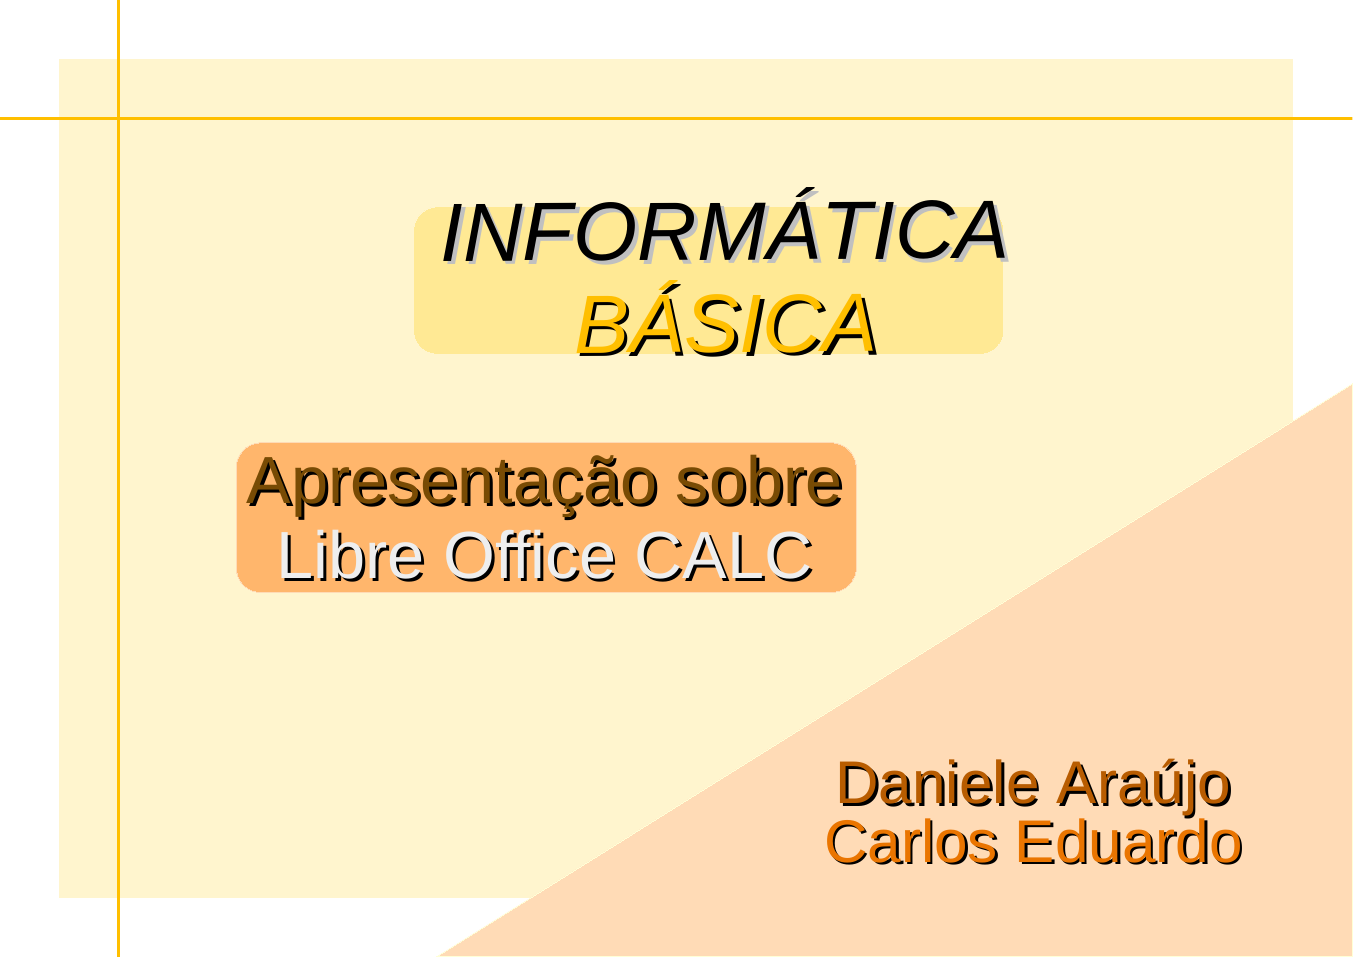

# INFORMÁTICA BÁSICA
Apresentação sobre Libre Office CALC
Daniele Araújo
Carlos Eduardo